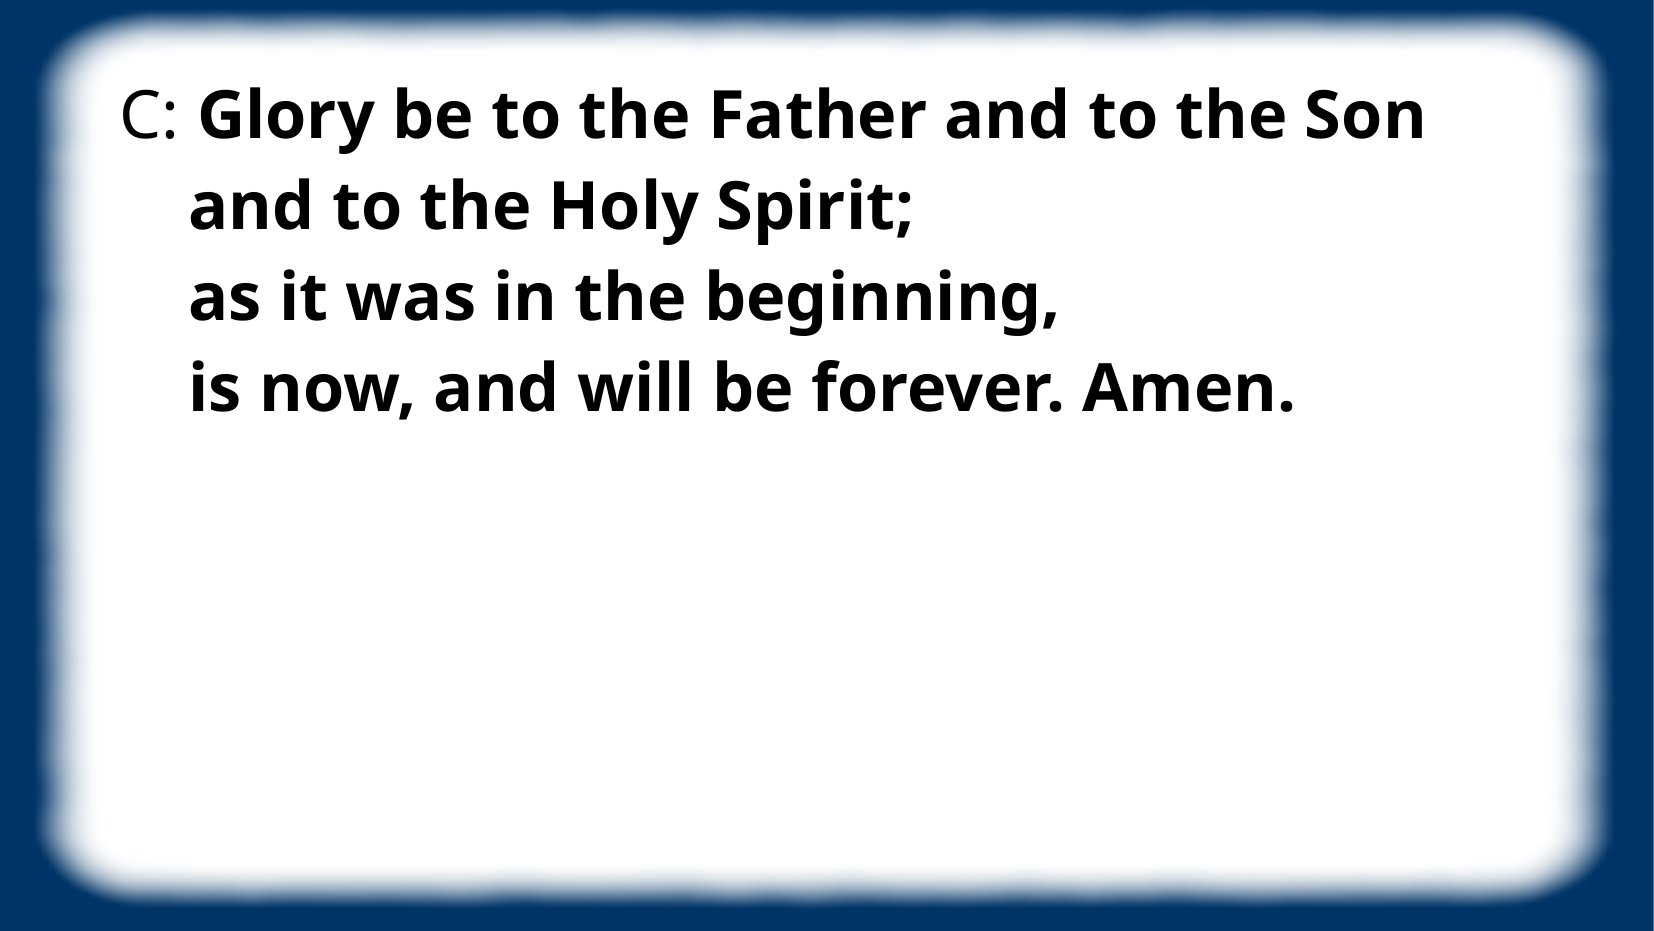

C: Glory be to the Father and to the Son
 and to the Holy Spirit;
 as it was in the beginning,
 is now, and will be forever. Amen.